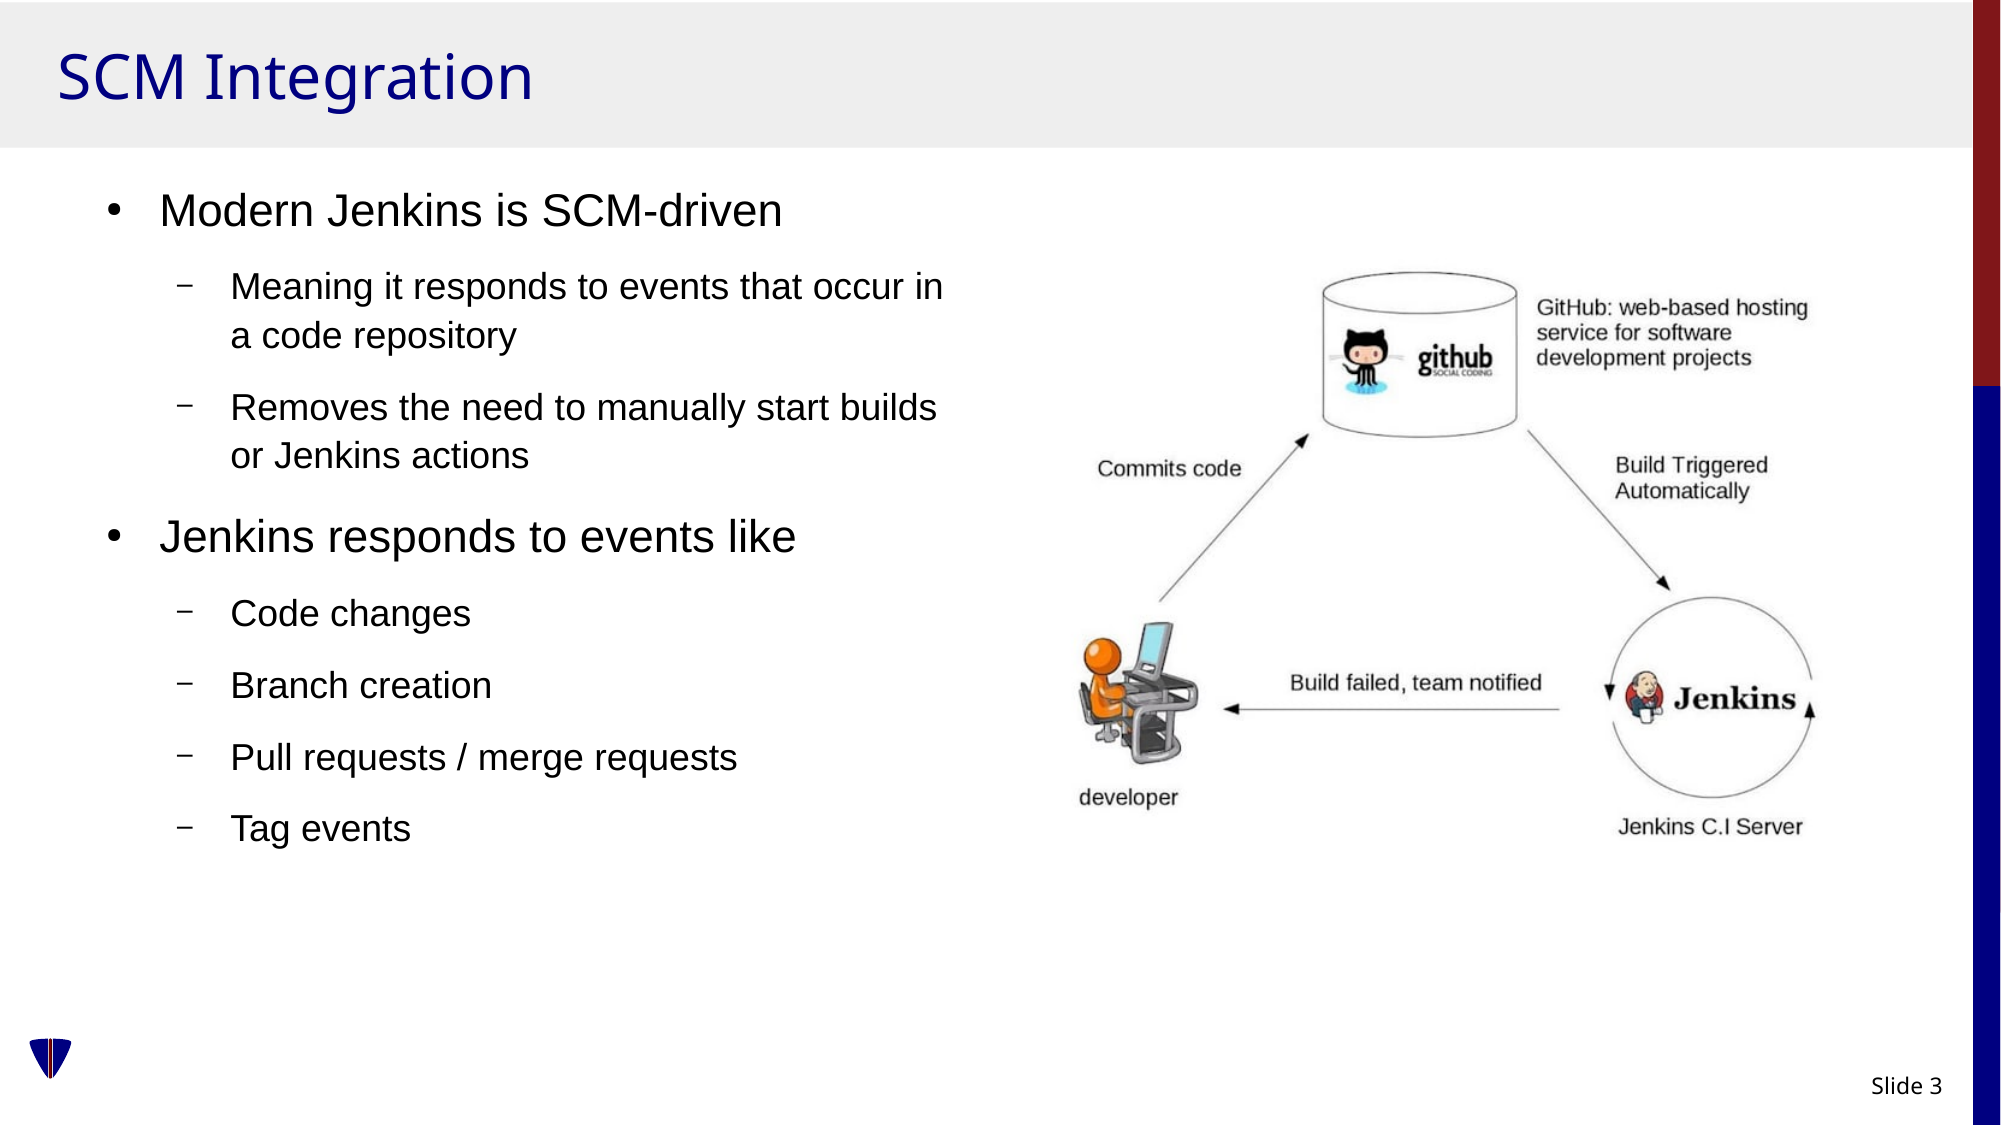

# SCM Integration
Modern Jenkins is SCM-driven
Meaning it responds to events that occur in a code repository
Removes the need to manually start builds or Jenkins actions
Jenkins responds to events like
Code changes
Branch creation
Pull requests / merge requests
Tag events